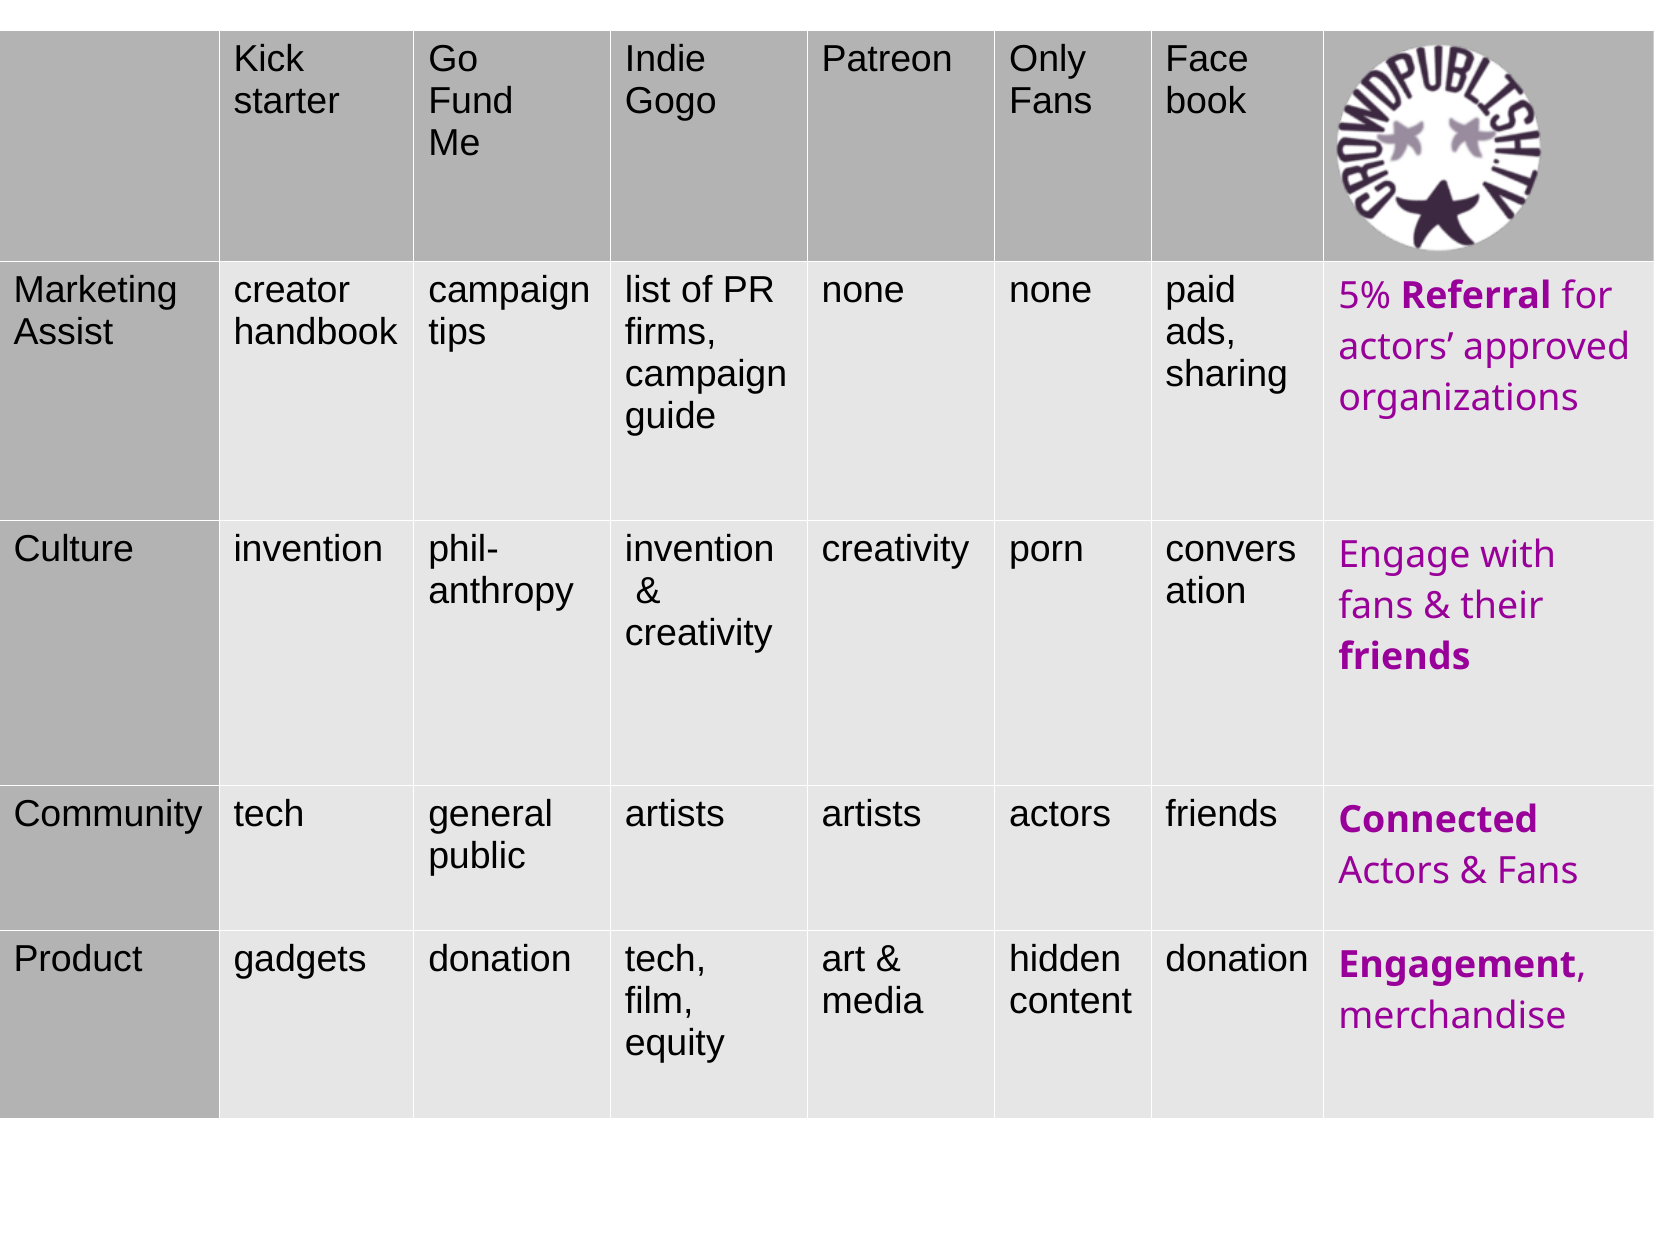

| | Kick starter | Go Fund Me | Indie Gogo | Patreon | Only Fans | Face book | |
| --- | --- | --- | --- | --- | --- | --- | --- |
| Marketing Assist | creator handbook | campaign tips | list of PR firms, campaign guide | none | none | paid ads, sharing | 5% Referral for actors’ approved organizations |
| Culture | invention | phil-anthropy | invention & creativity | creativity | porn | conversation | Engage with fans & their friends |
| Community | tech | general public | artists | artists | actors | friends | Connected Actors & Fans |
| Product | gadgets | donation | tech, film, equity | art & media | hidden content | donation | Engagement, merchandise |